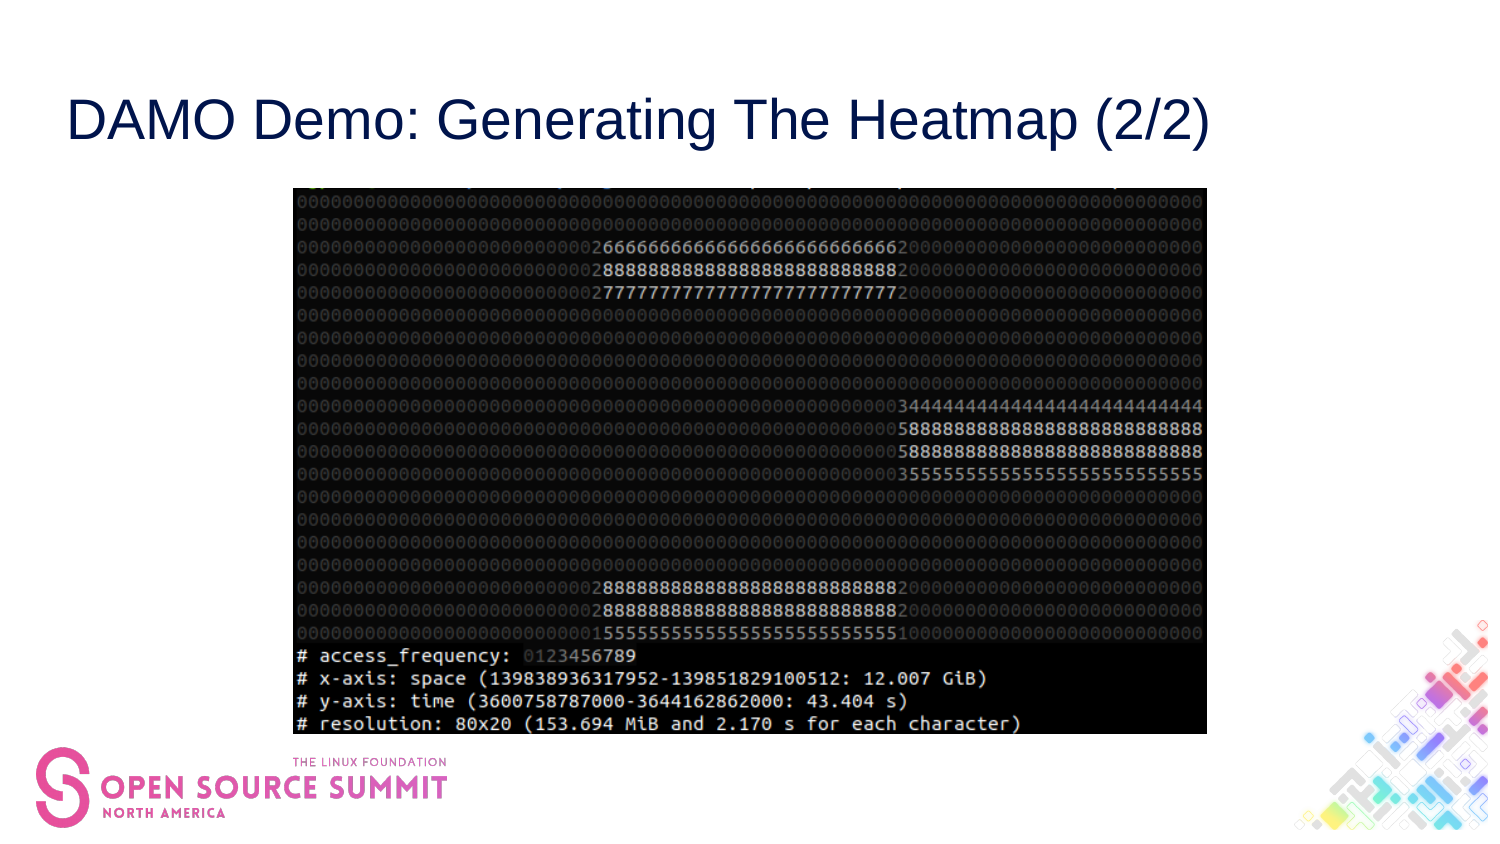

# DAMO Demo: Generating The Heatmap (2/2)